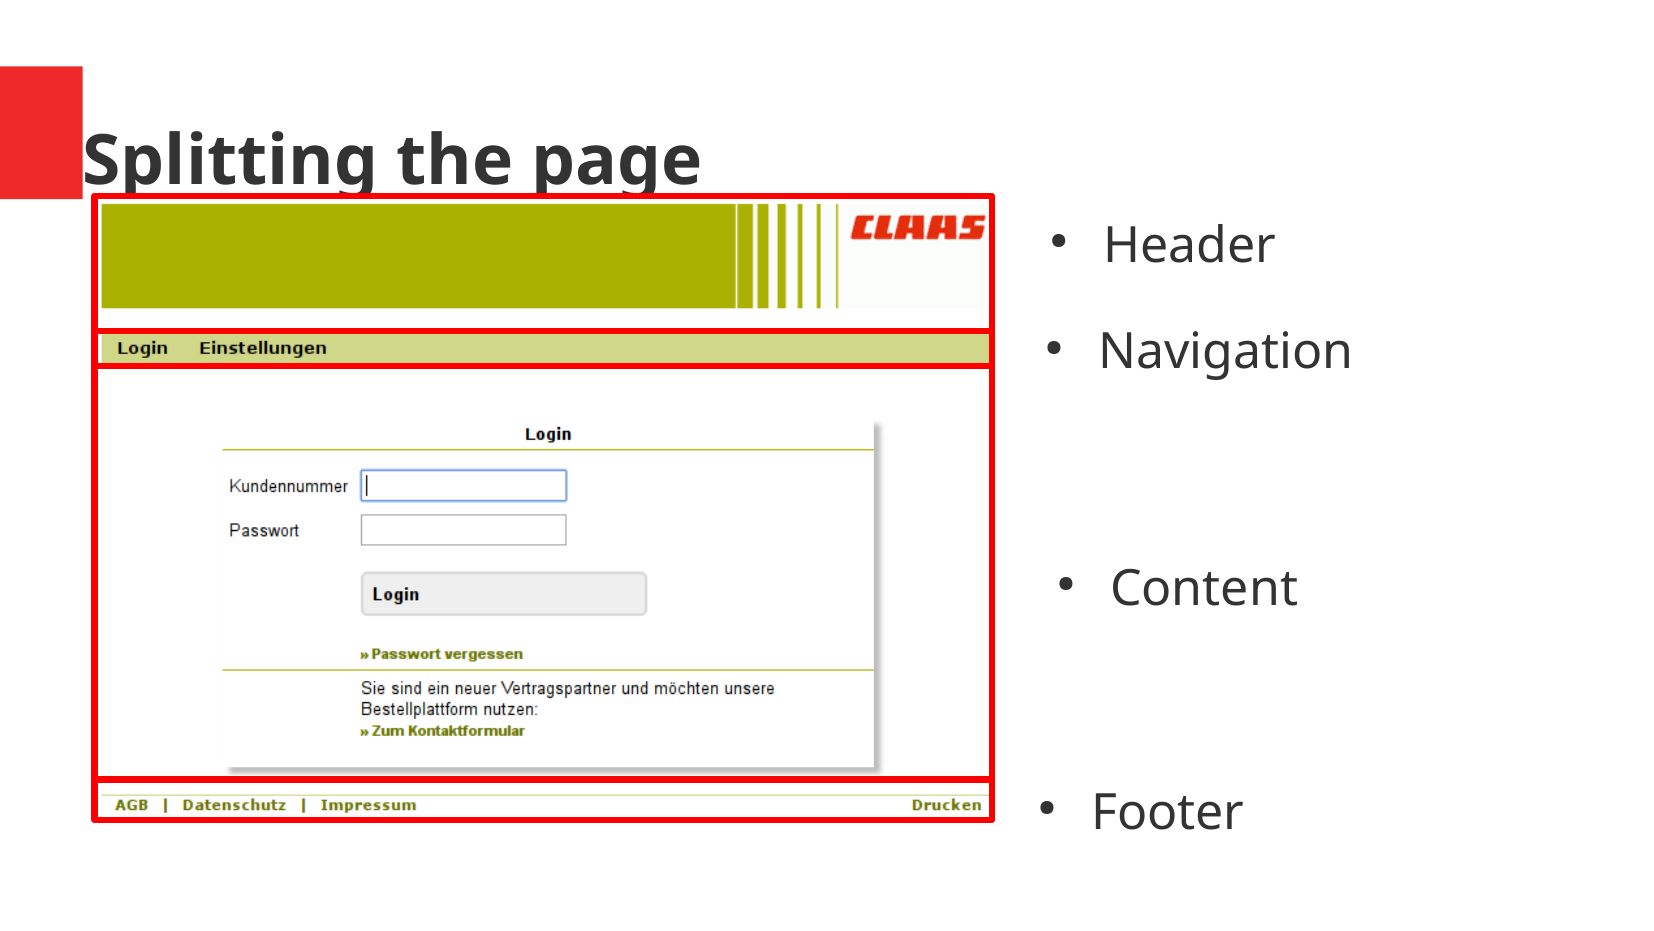

# Splitting the page
Header
Navigation
Content
Footer